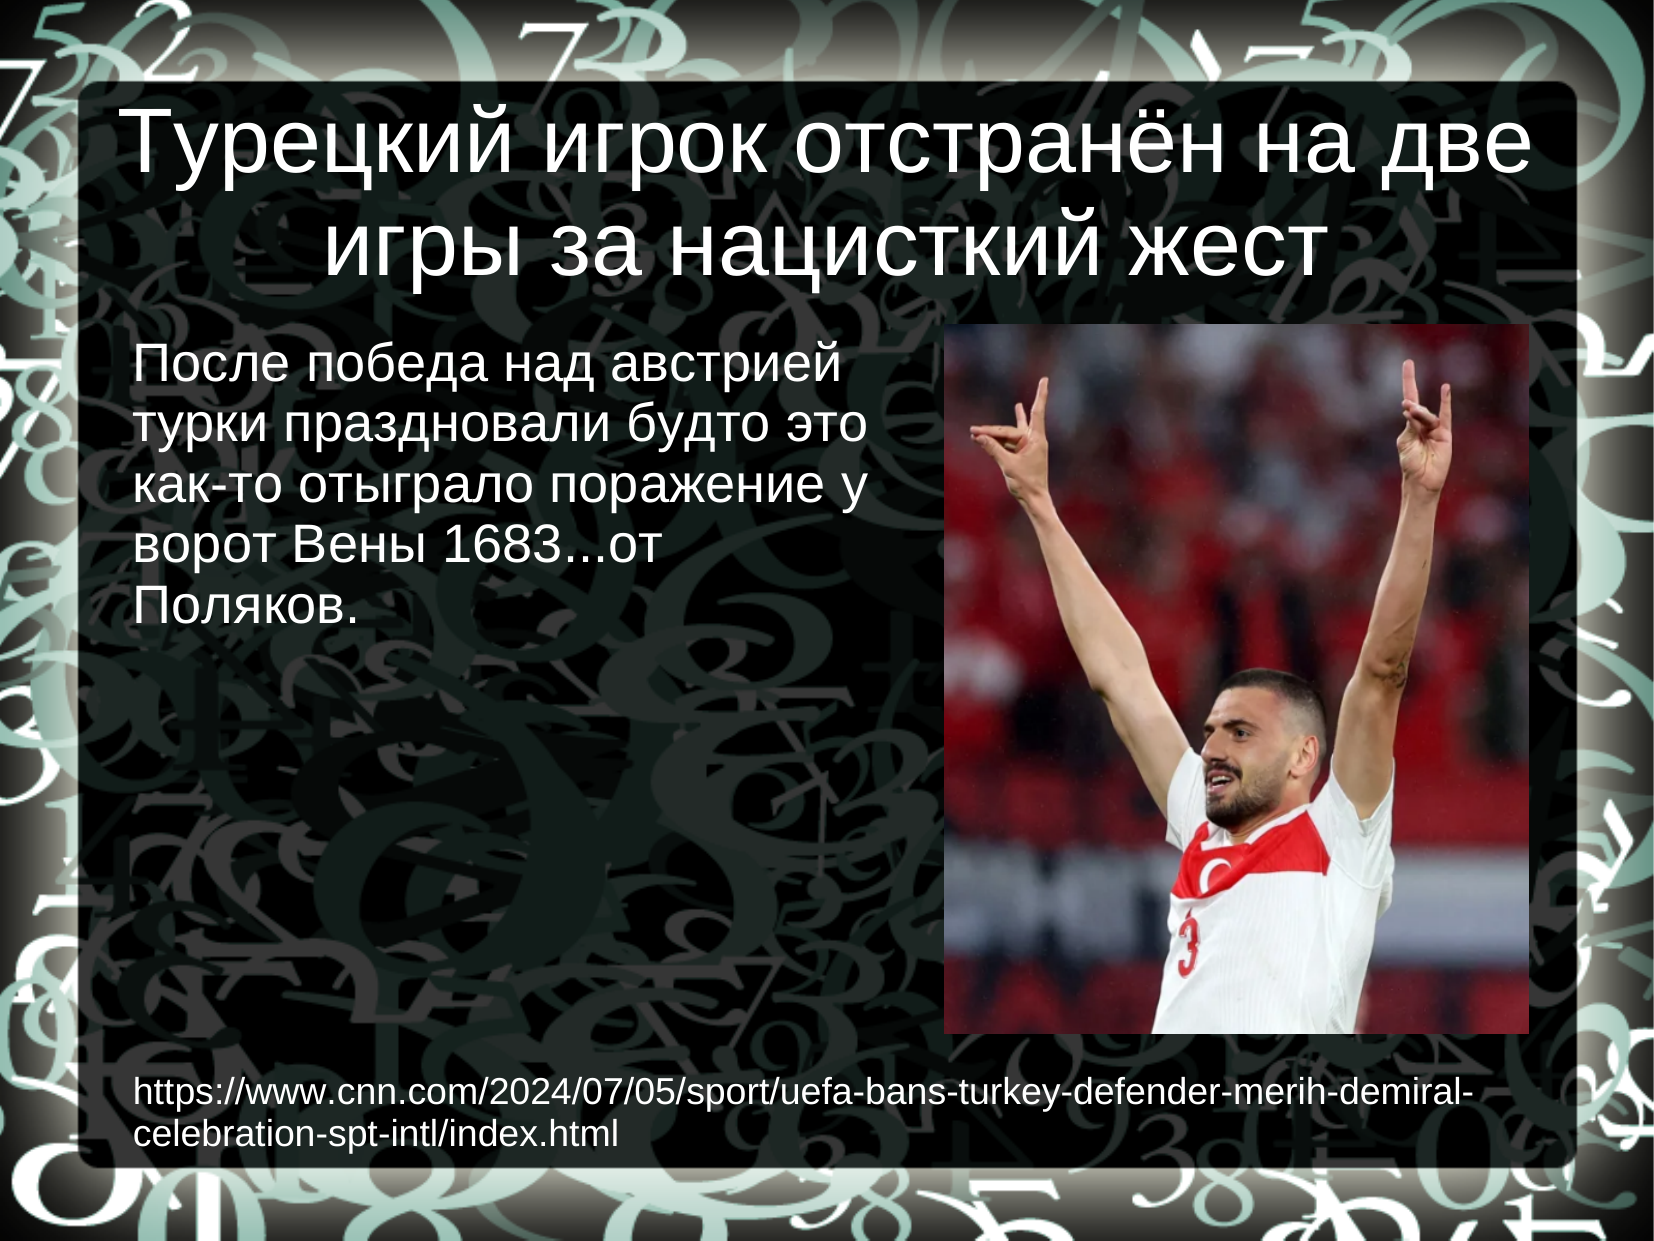

# Турецкий игрок отстранён на две игры за нацисткий жест
После победа над австрией турки праздновали будто это как-то отыграло поражение у ворот Вены 1683...от Поляков.
https://www.cnn.com/2024/07/05/sport/uefa-bans-turkey-defender-merih-demiral-celebration-spt-intl/index.html